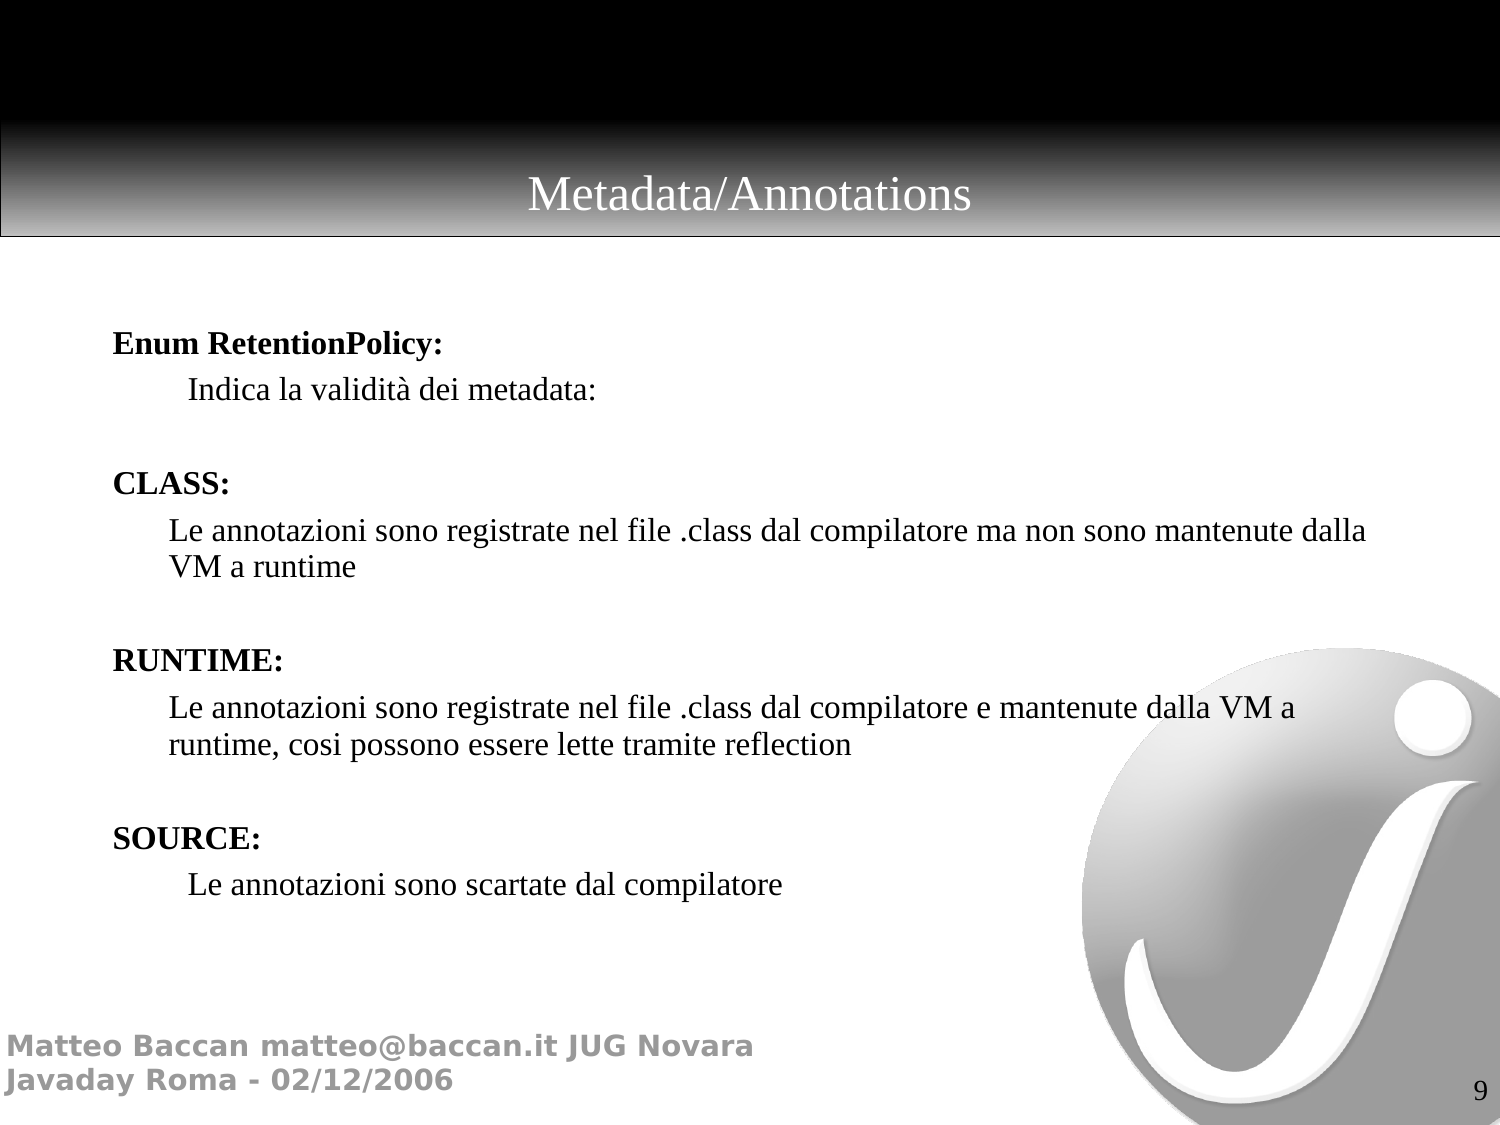

# Metadata/Annotations
Enum RetentionPolicy:
Indica la validità dei metadata:
CLASS:
Le annotazioni sono registrate nel file .class dal compilatore ma non sono mantenute dalla VM a runtime
RUNTIME:
Le annotazioni sono registrate nel file .class dal compilatore e mantenute dalla VM a runtime, cosi possono essere lette tramite reflection
SOURCE:
Le annotazioni sono scartate dal compilatore